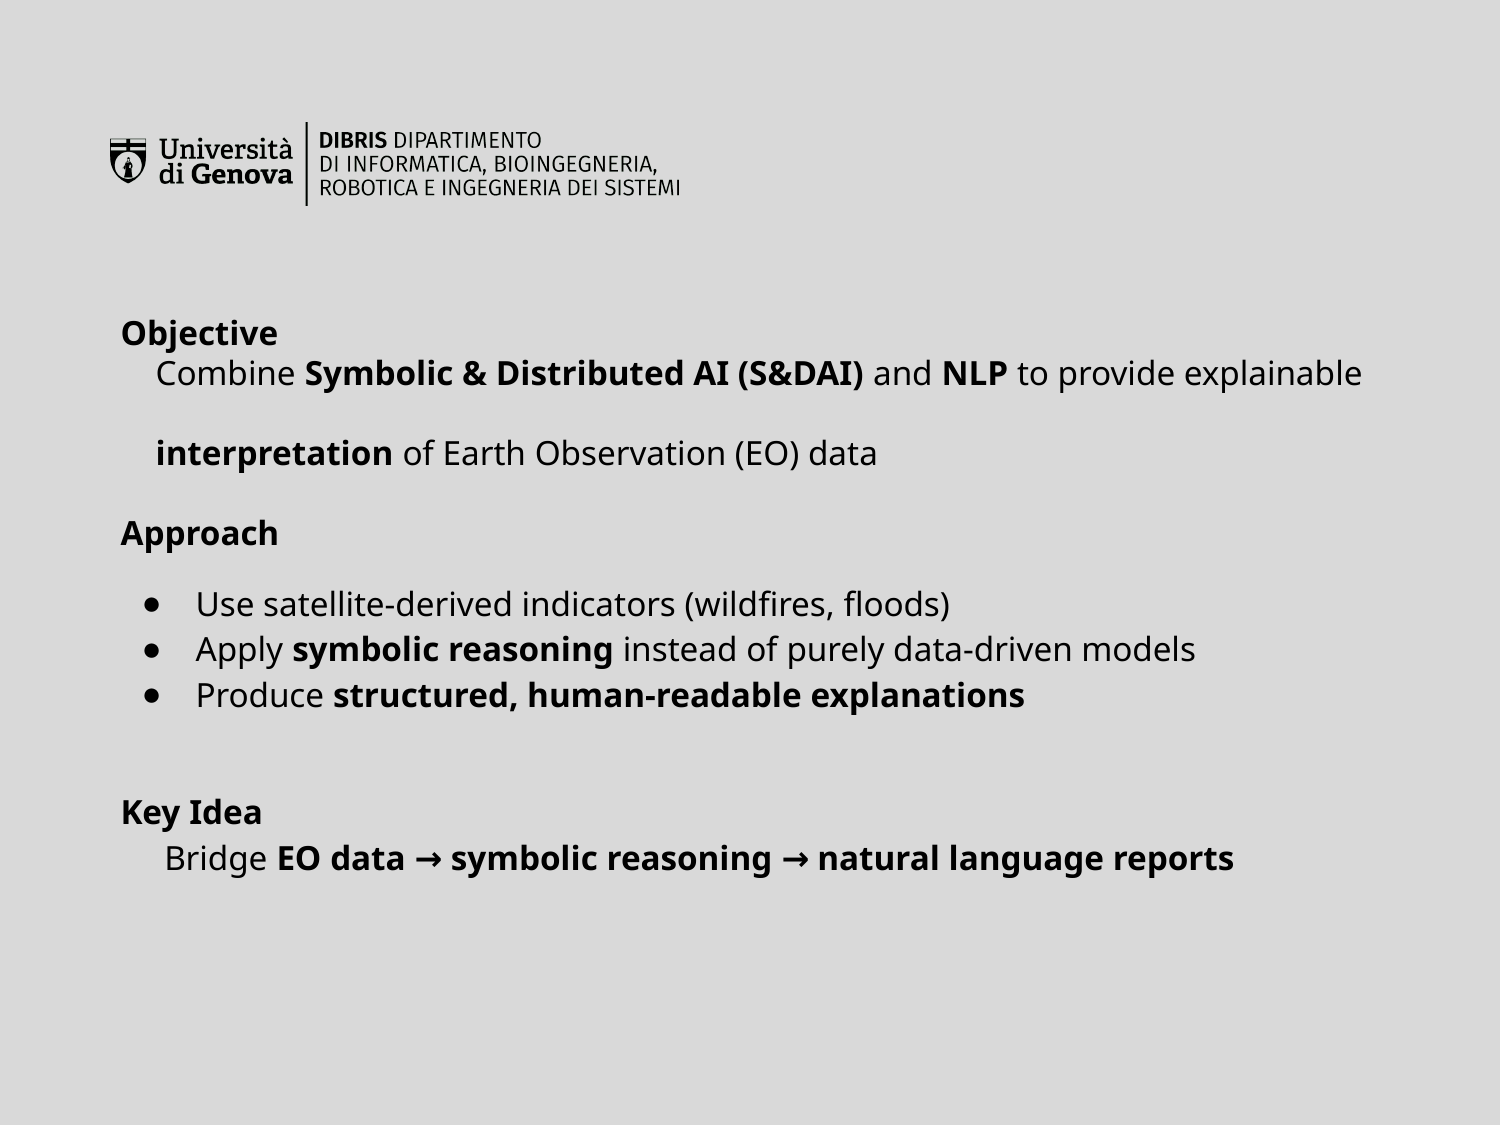

Objective
 Combine Symbolic & Distributed AI (S&DAI) and NLP to provide explainable
 interpretation of Earth Observation (EO) data
Approach
Use satellite-derived indicators (wildfires, floods)
Apply symbolic reasoning instead of purely data-driven models
Produce structured, human-readable explanations
Key Idea
 Bridge EO data → symbolic reasoning → natural language reports